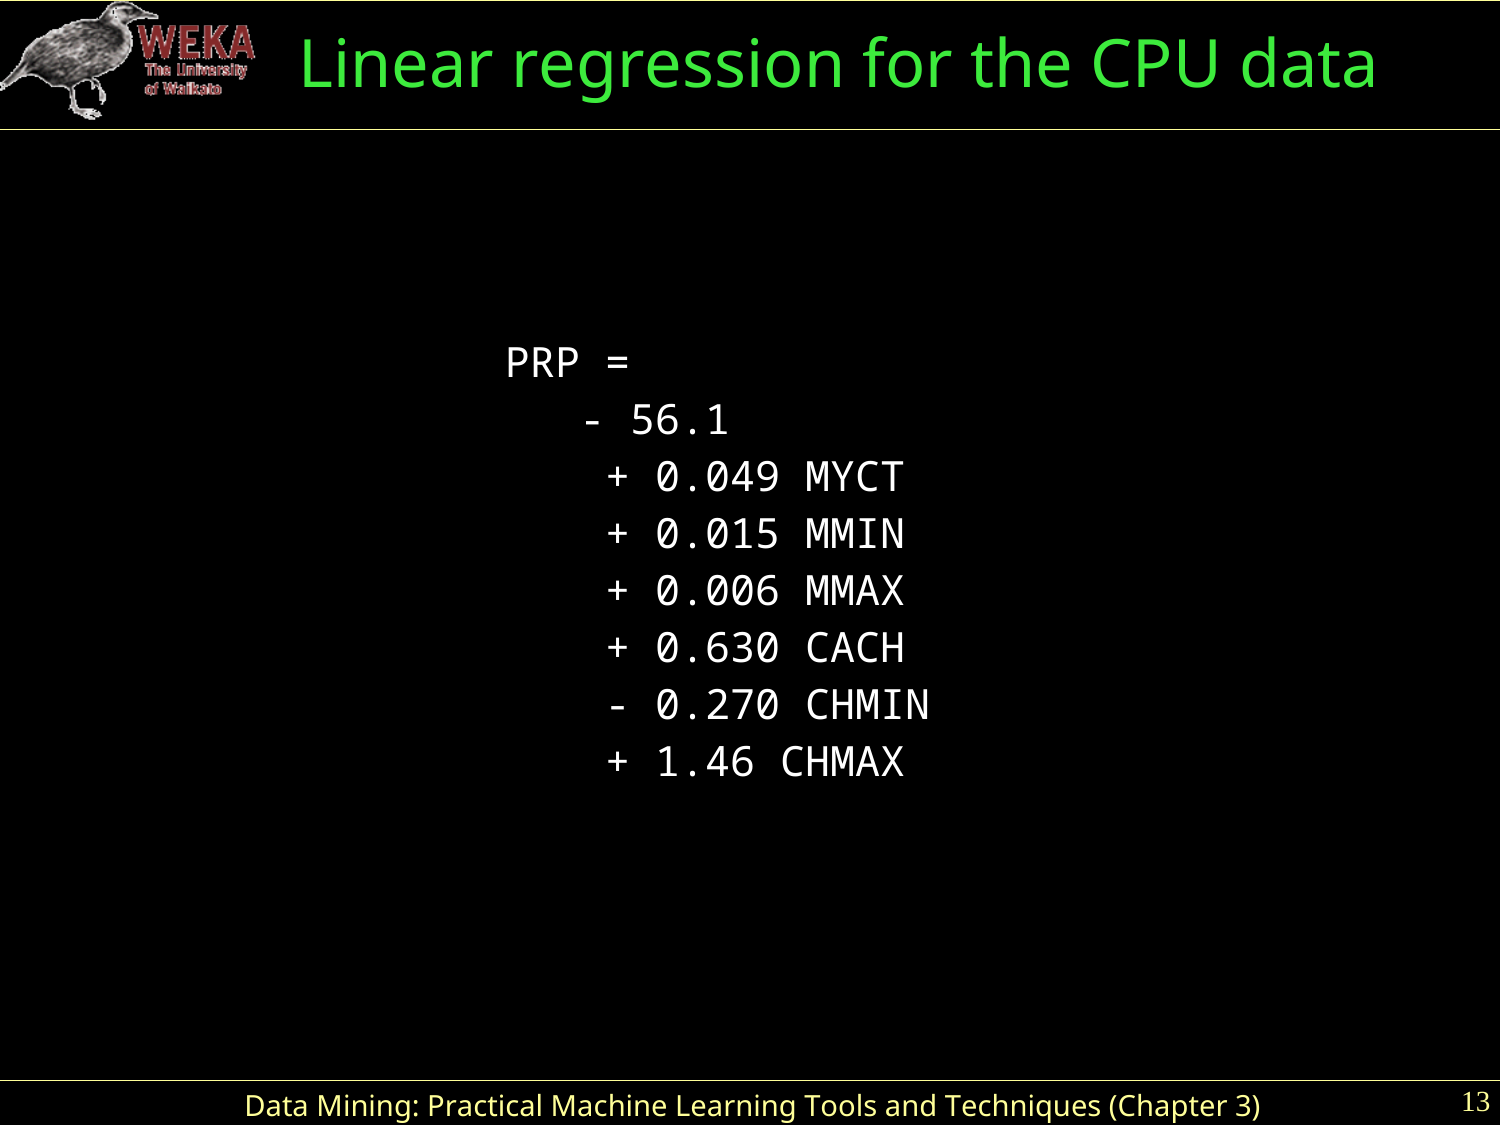

# Linear regression for the CPU data
PRP =
 - 56.1
 + 0.049 MYCT
 + 0.015 MMIN
 + 0.006 MMAX
 + 0.630 CACH
 - 0.270 CHMIN
 + 1.46 CHMAX
Data Mining: Practical Machine Learning Tools and Techniques (Chapter 3)
13